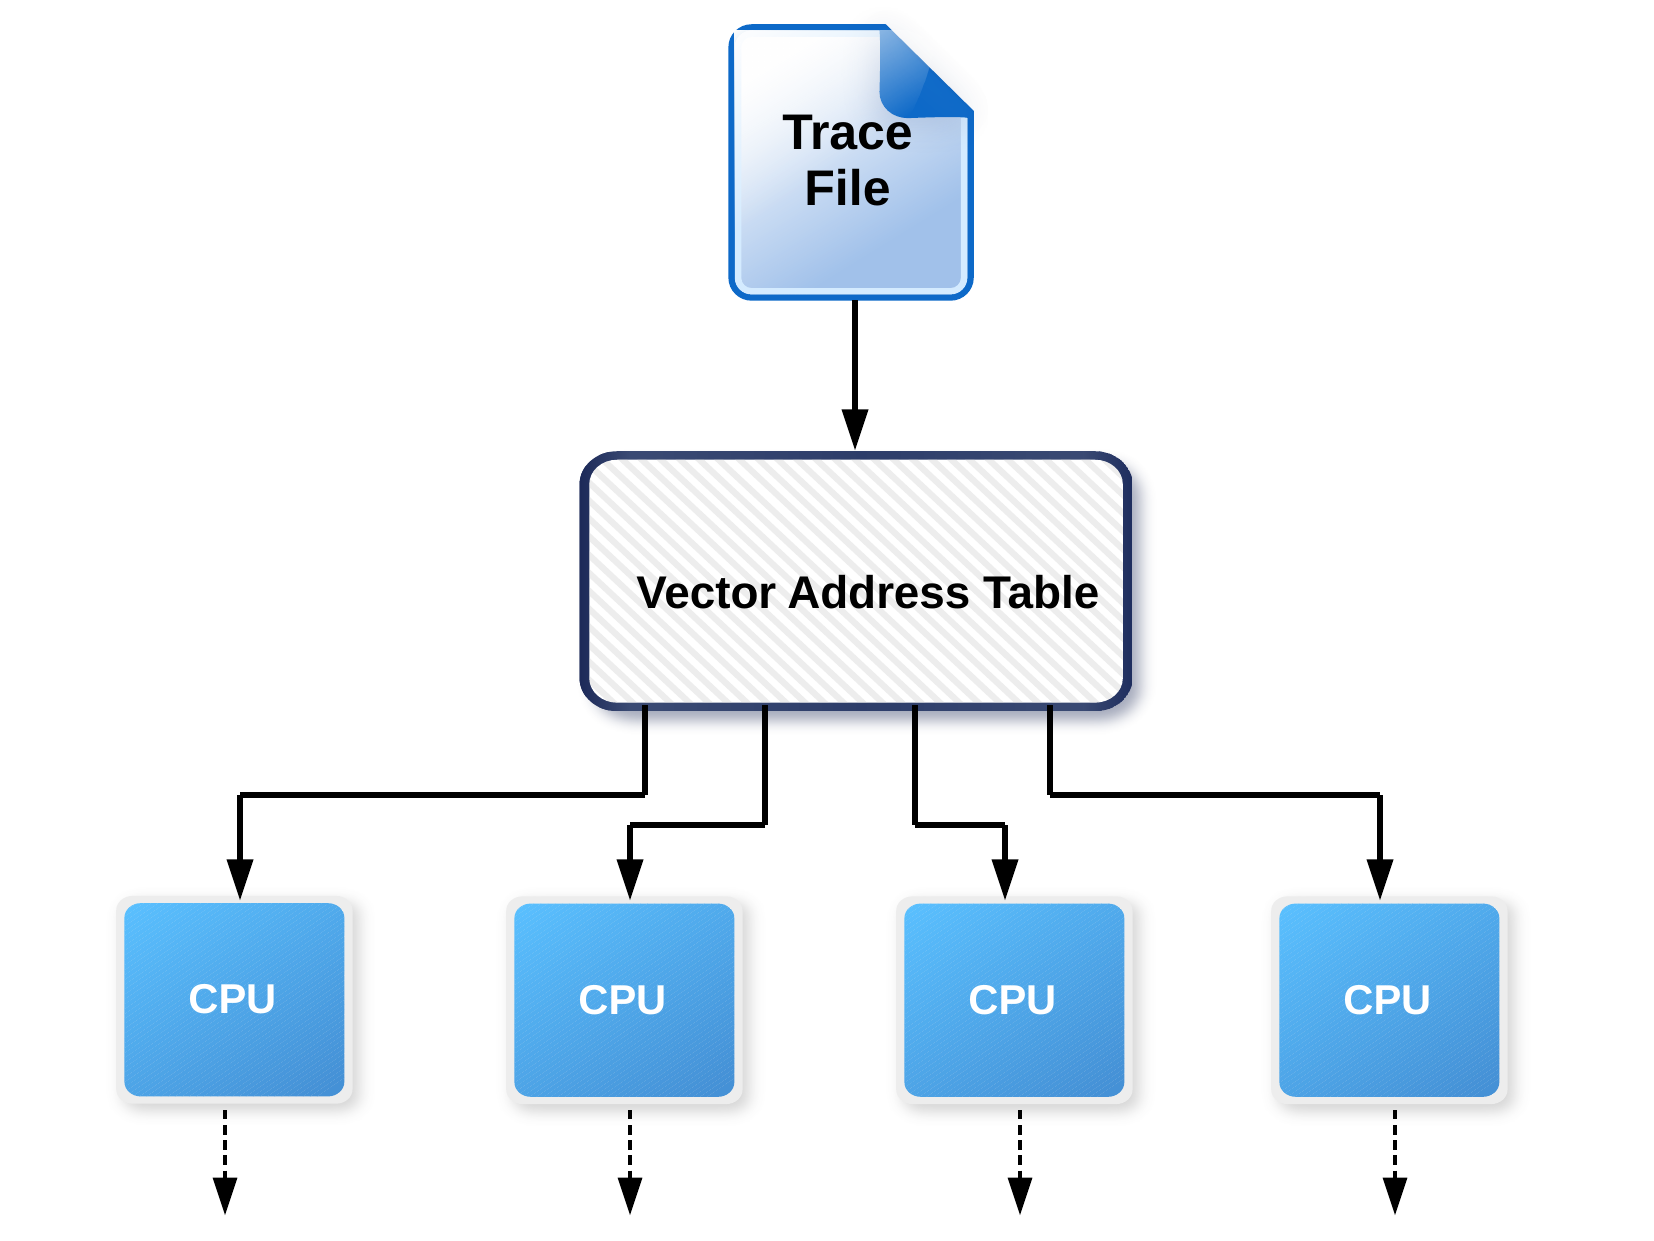

Trace
File
Vector Address Table
CPU
CPU
CPU
CPU